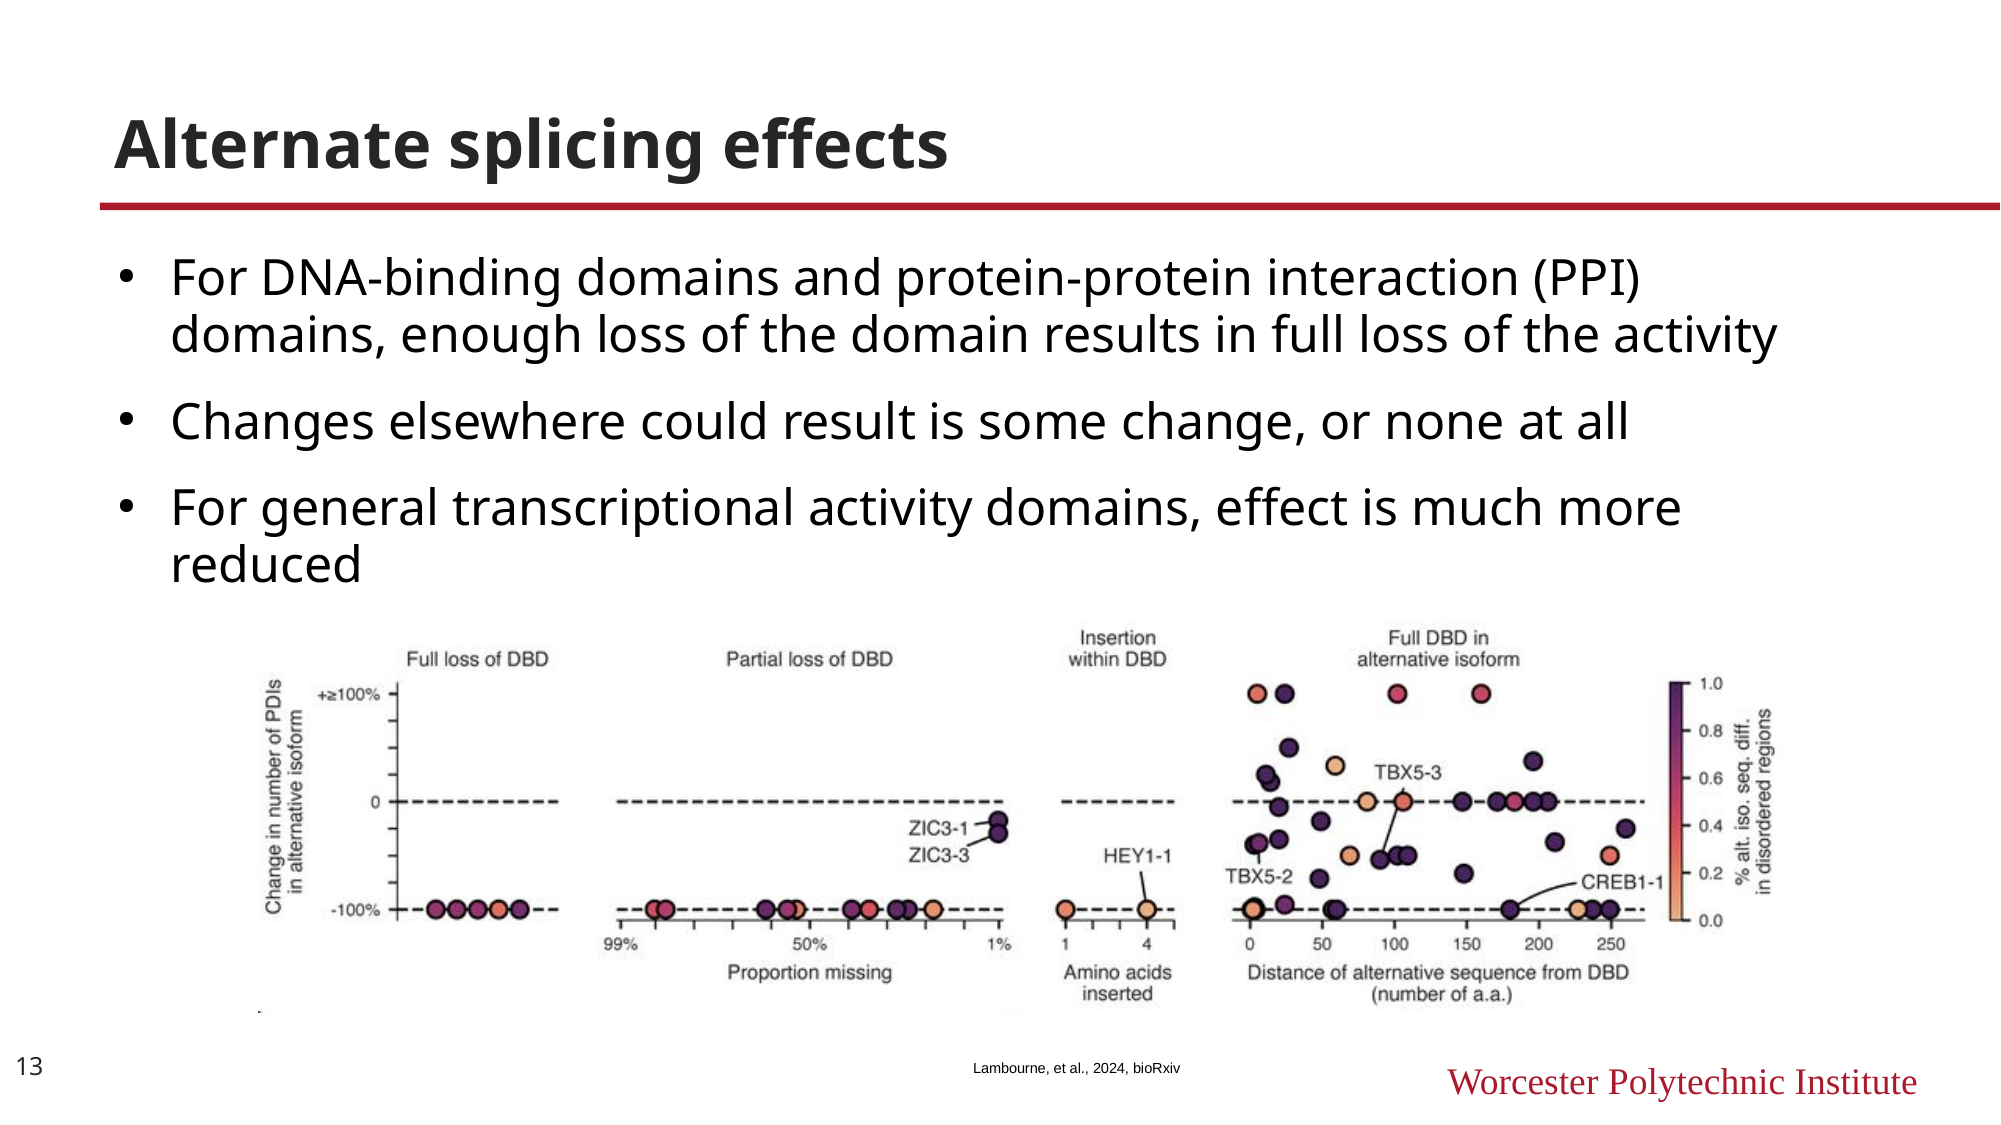

# Alternate splicing effects
For DNA-binding domains and protein-protein interaction (PPI) domains, enough loss of the domain results in full loss of the activity
Changes elsewhere could result is some change, or none at all
For general transcriptional activity domains, effect is much more reduced
13
Lambourne, et al., 2024, bioRxiv